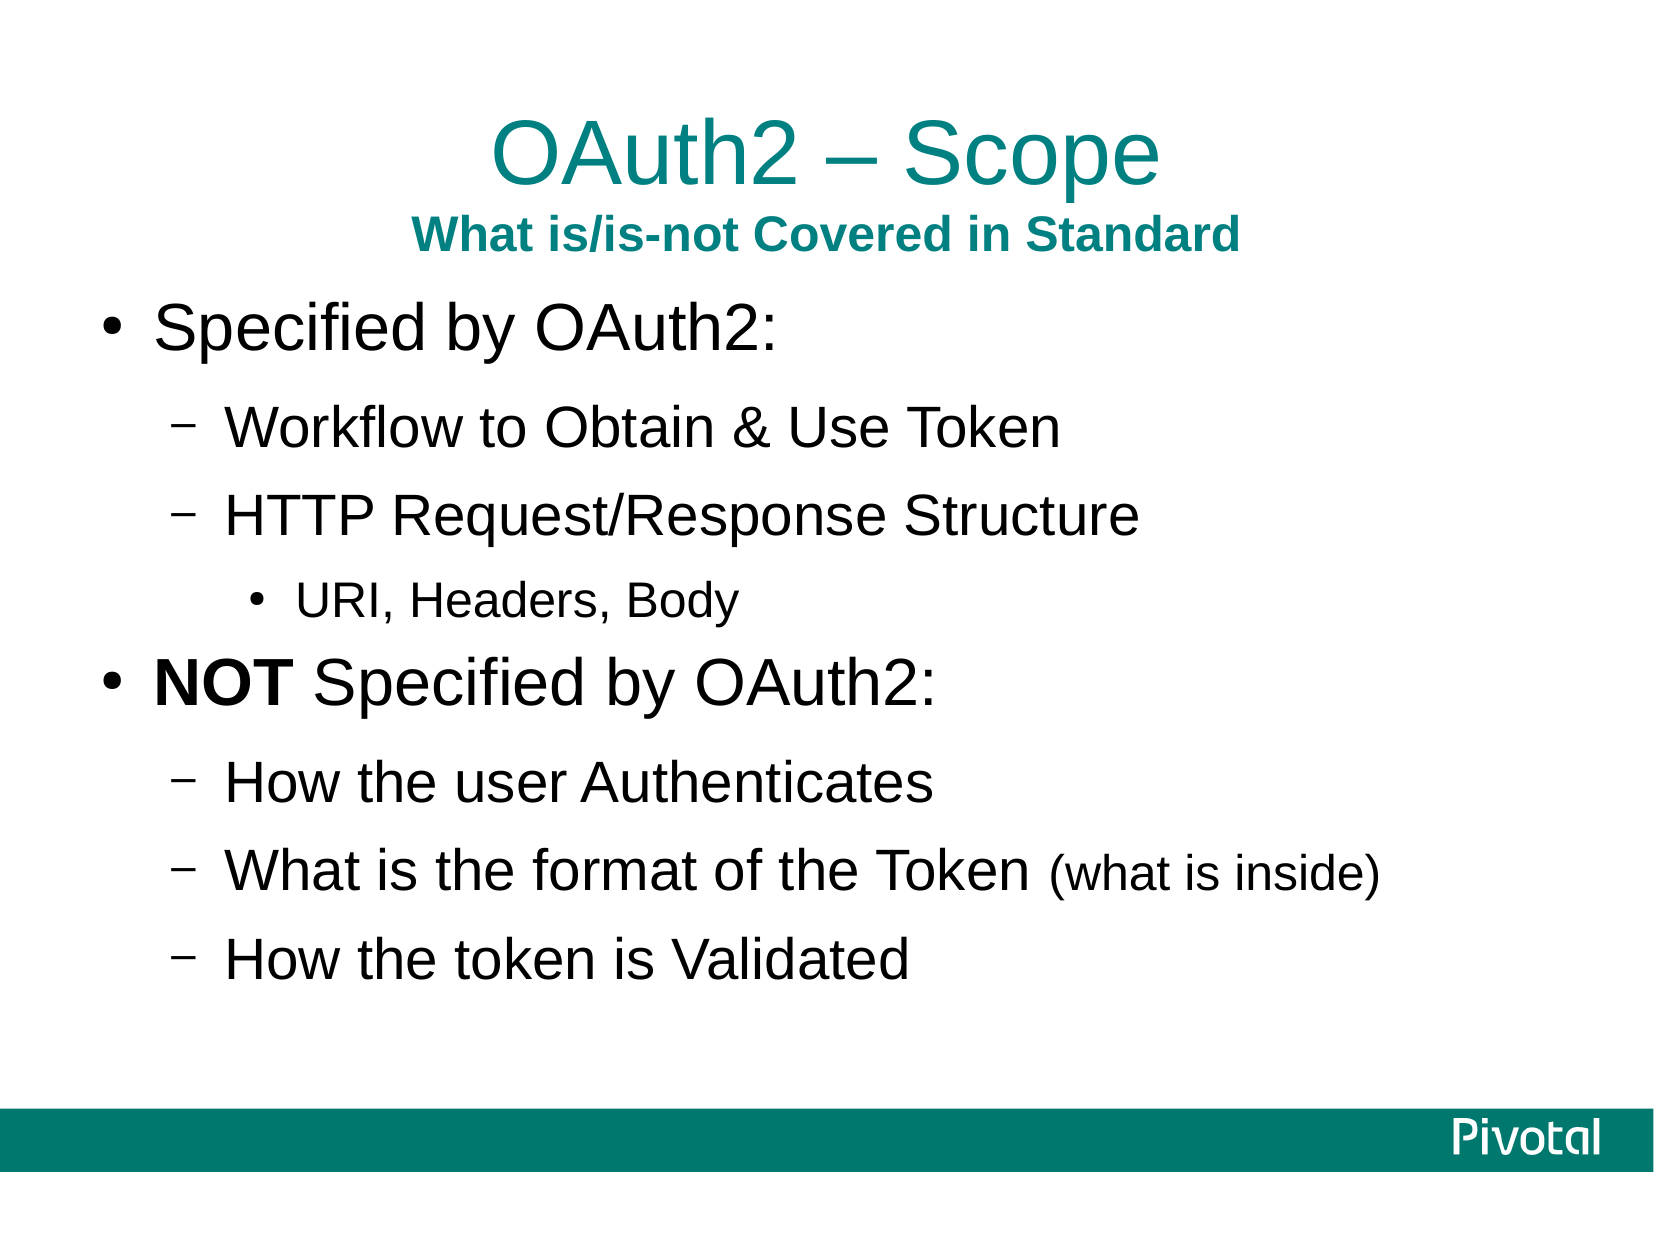

# OAuth2 – Scope
What is/is-not Covered in Standard
Specified by OAuth2:
Workflow to Obtain & Use Token
HTTP Request/Response Structure
URI, Headers, Body
NOT Specified by OAuth2:
How the user Authenticates
What is the format of the Token (what is inside)
How the token is Validated